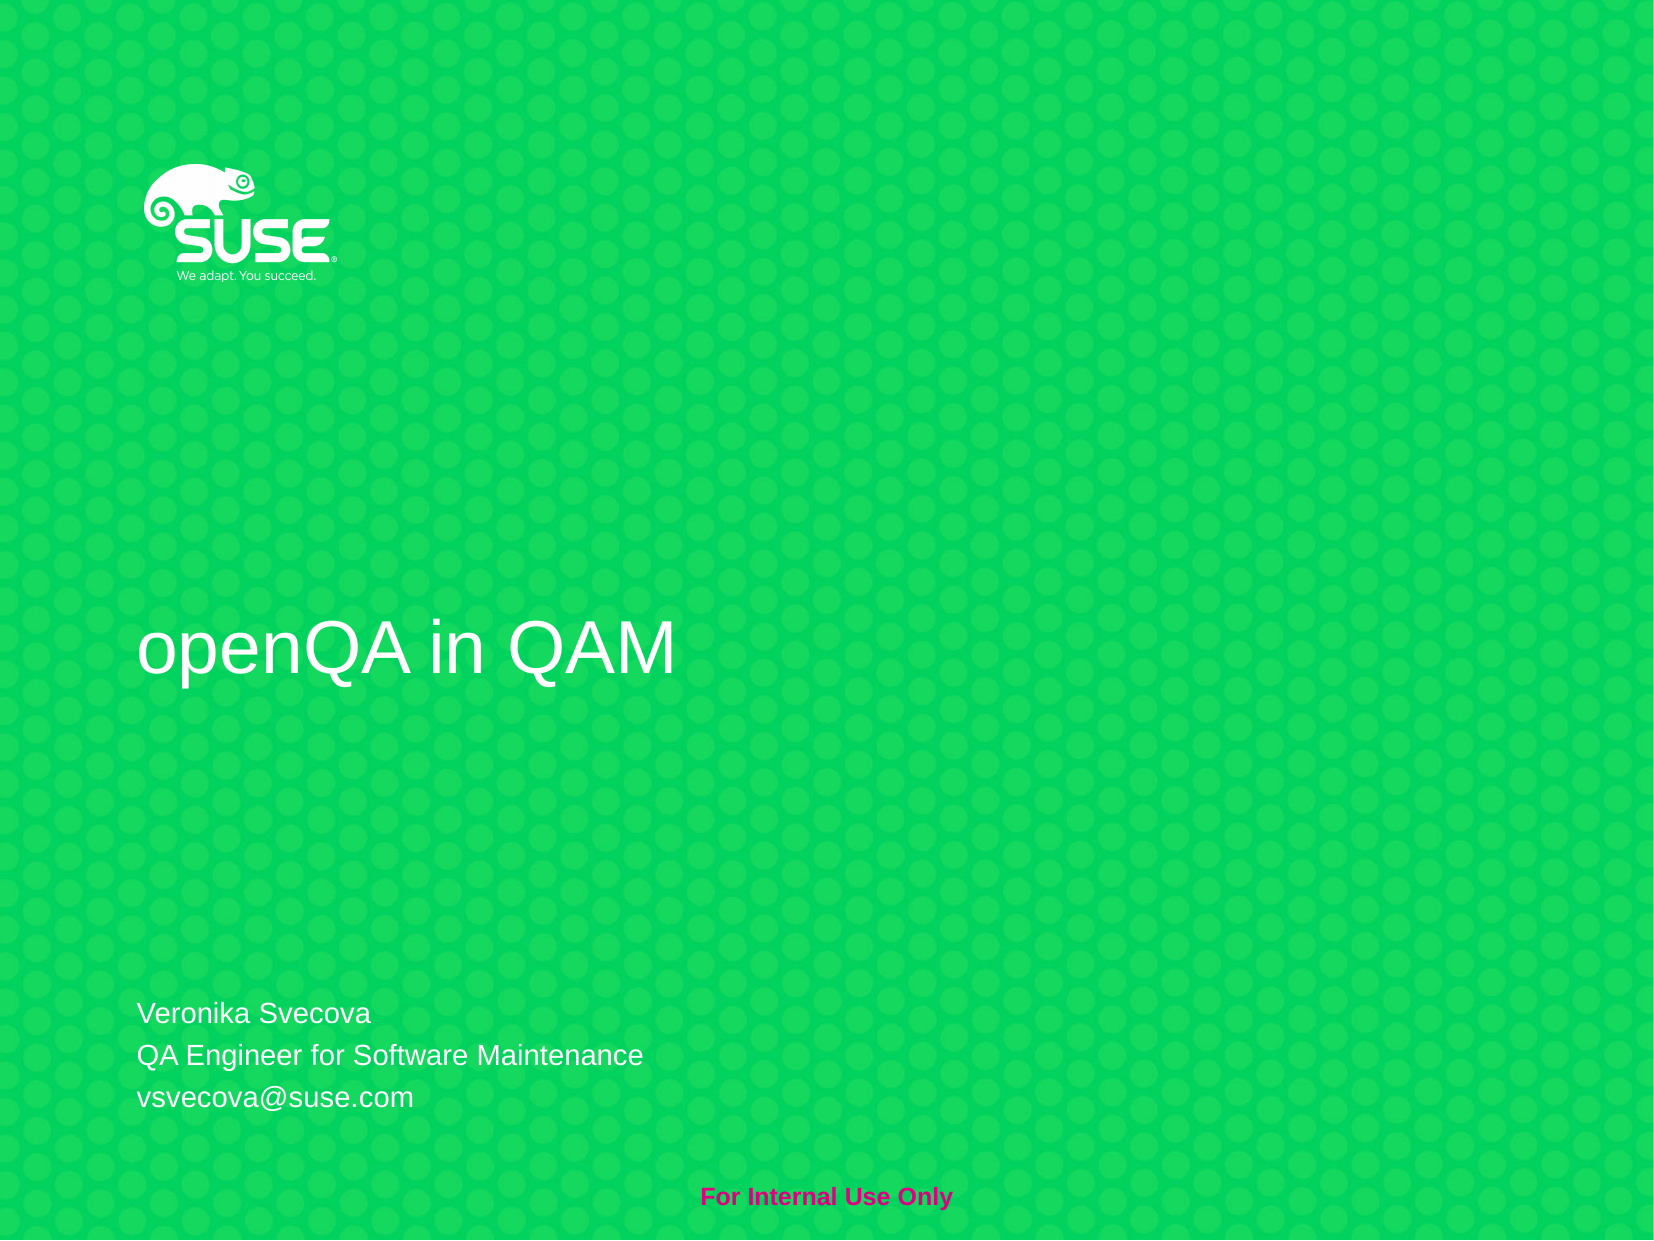

# openQA in QAM
Veronika Svecova
QA Engineer for Software Maintenance
vsvecova@suse.com
For Internal Use Only